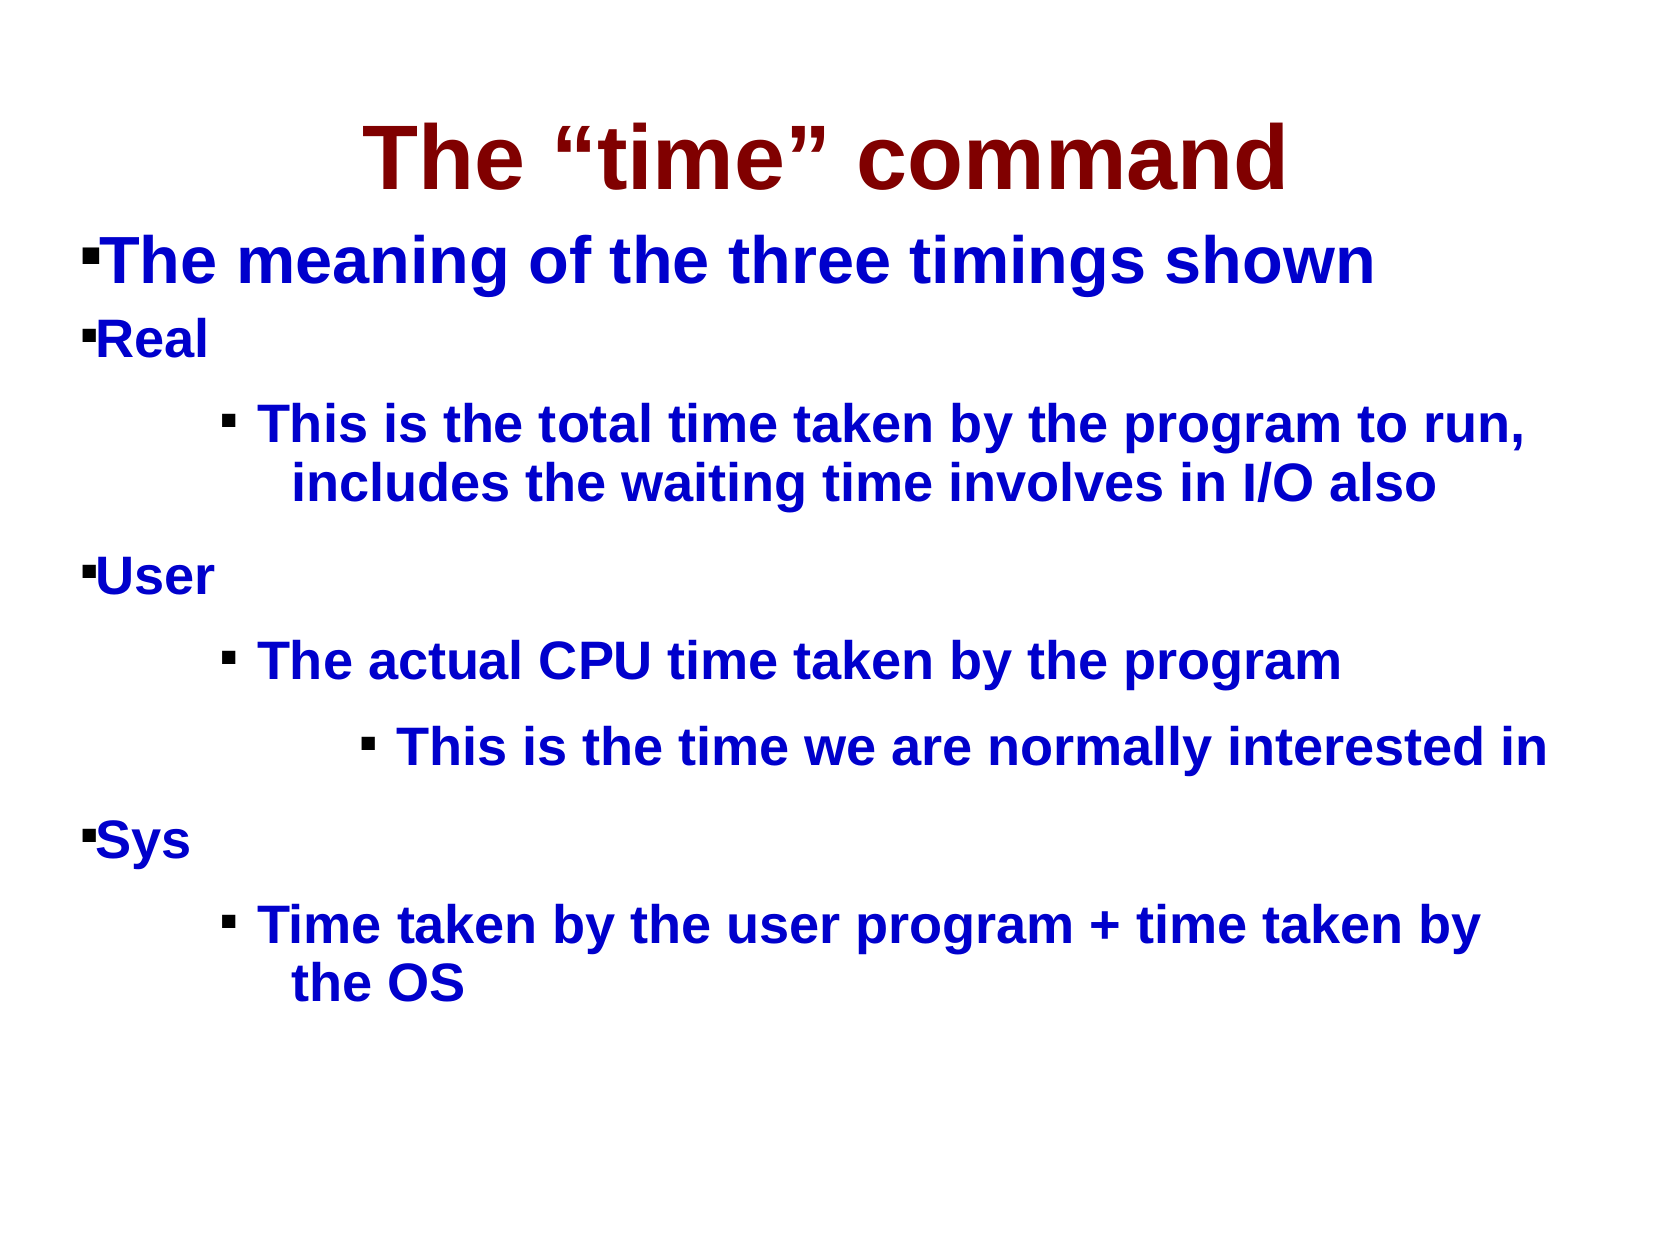

# The “time” command
The meaning of the three timings shown
Real
This is the total time taken by the program to run, includes the waiting time involves in I/O also
User
The actual CPU time taken by the program
This is the time we are normally interested in
Sys
Time taken by the user program + time taken by the OS